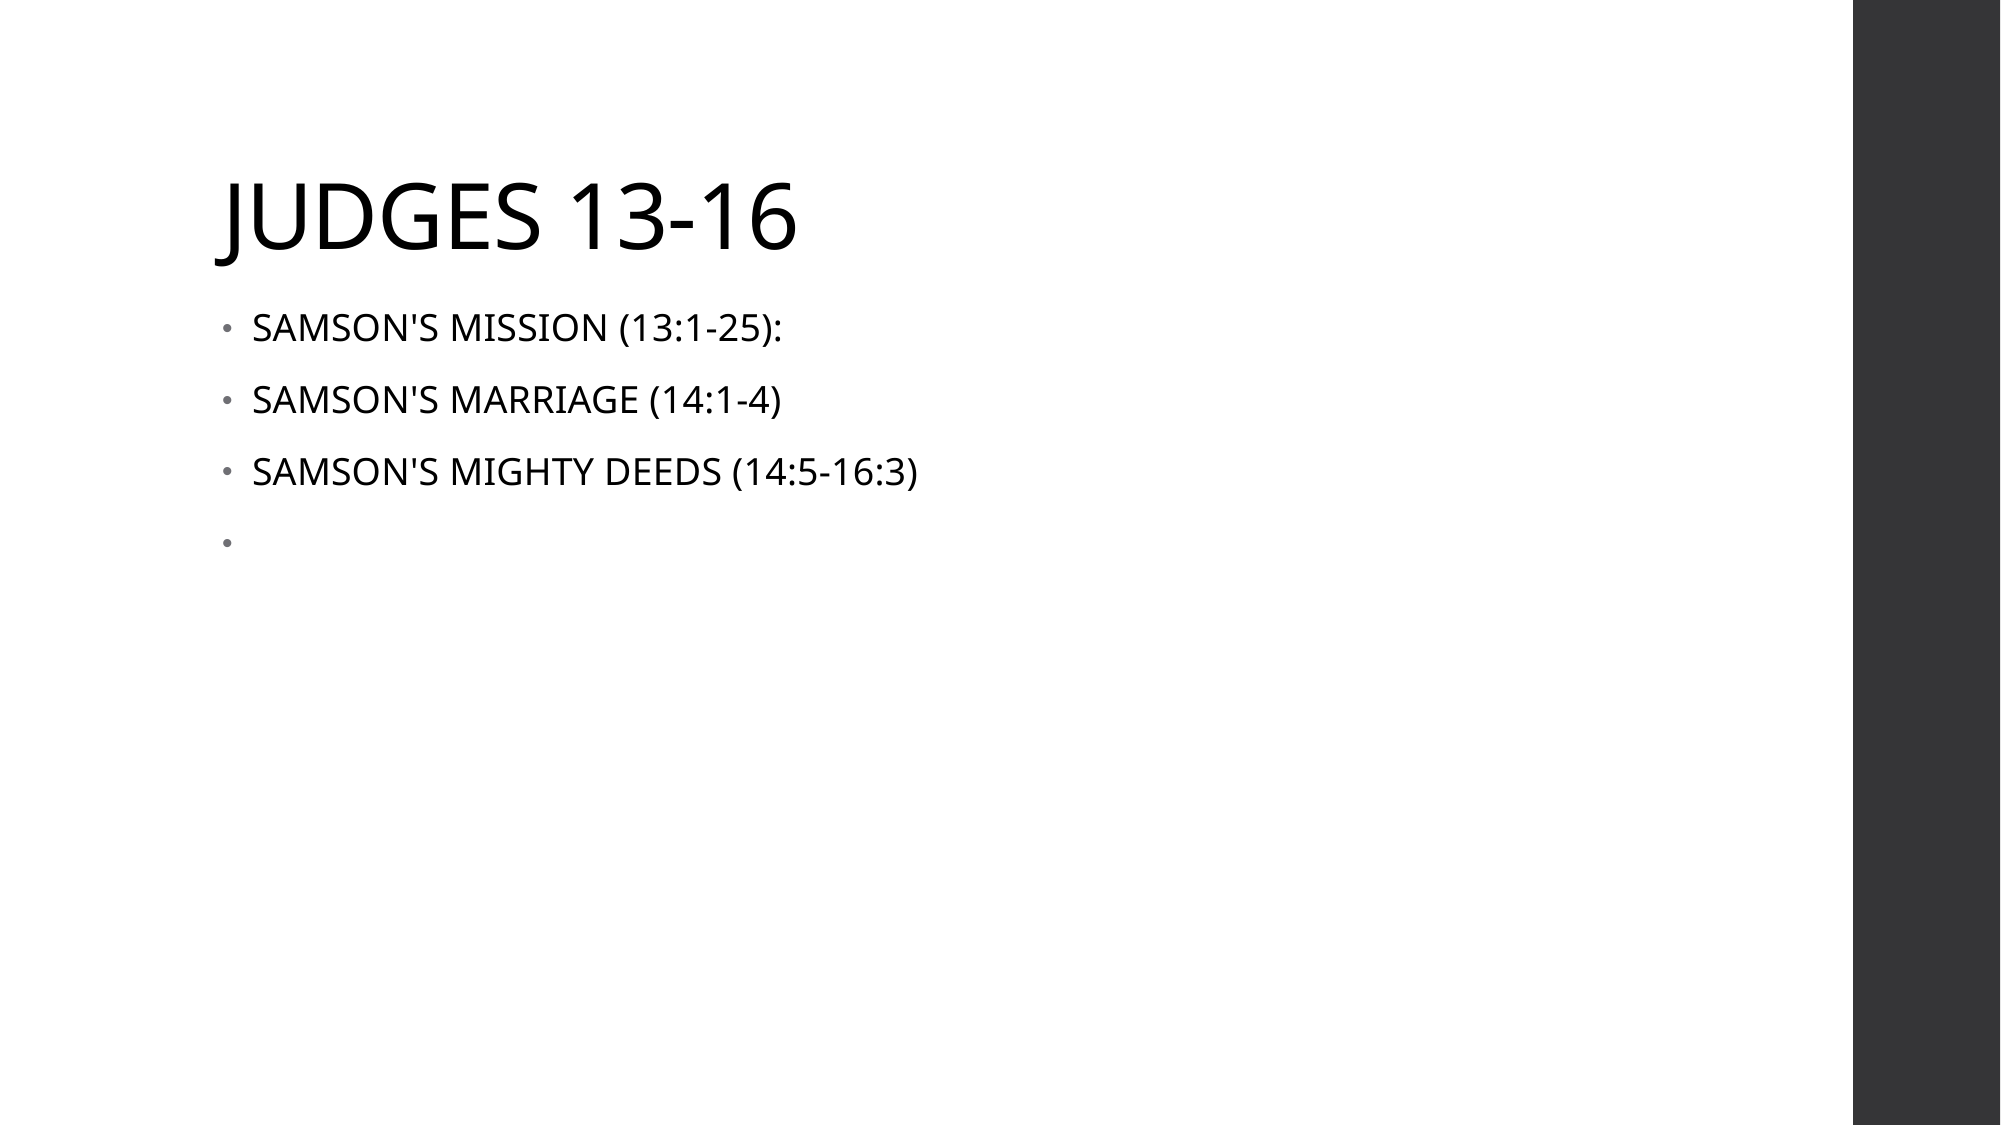

# JUDGES 13-16
SAMSON'S MISSION (13:1-25):
SAMSON'S MARRIAGE (14:1-4)
SAMSON'S MIGHTY DEEDS (14:5-16:3)